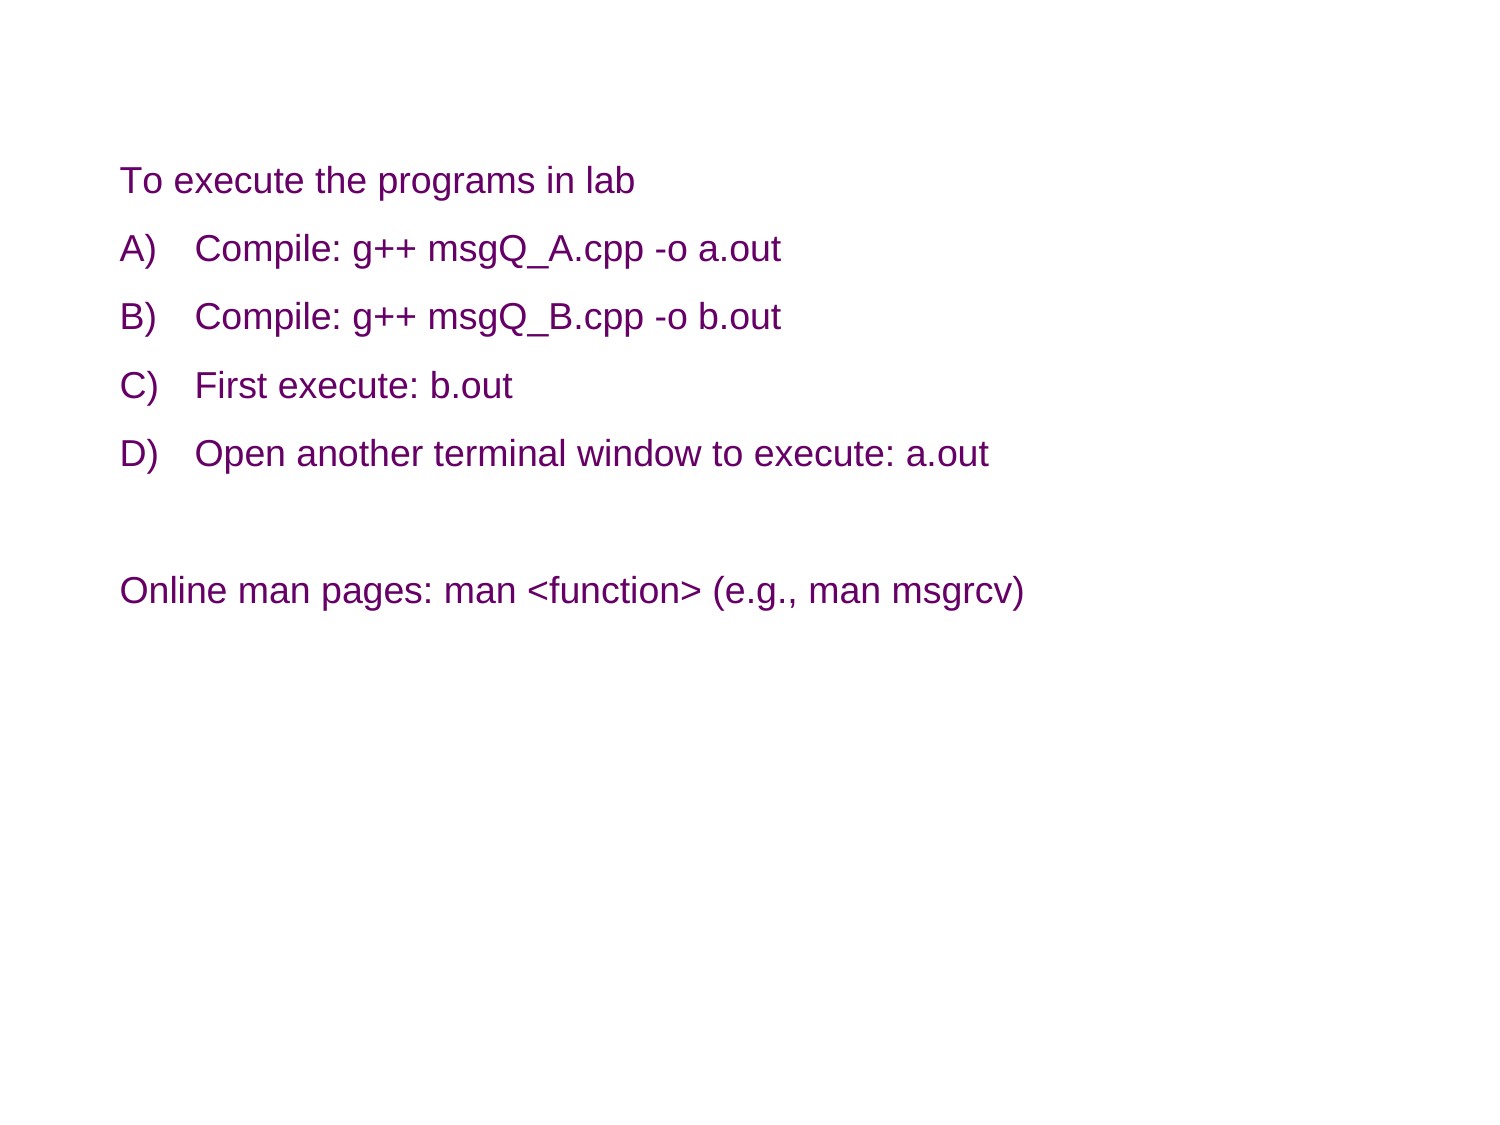

To execute the programs in lab
Compile: g++ msgQ_A.cpp -o a.out
Compile: g++ msgQ_B.cpp -o b.out
First execute: b.out
Open another terminal window to execute: a.out
Online man pages: man <function> (e.g., man msgrcv)